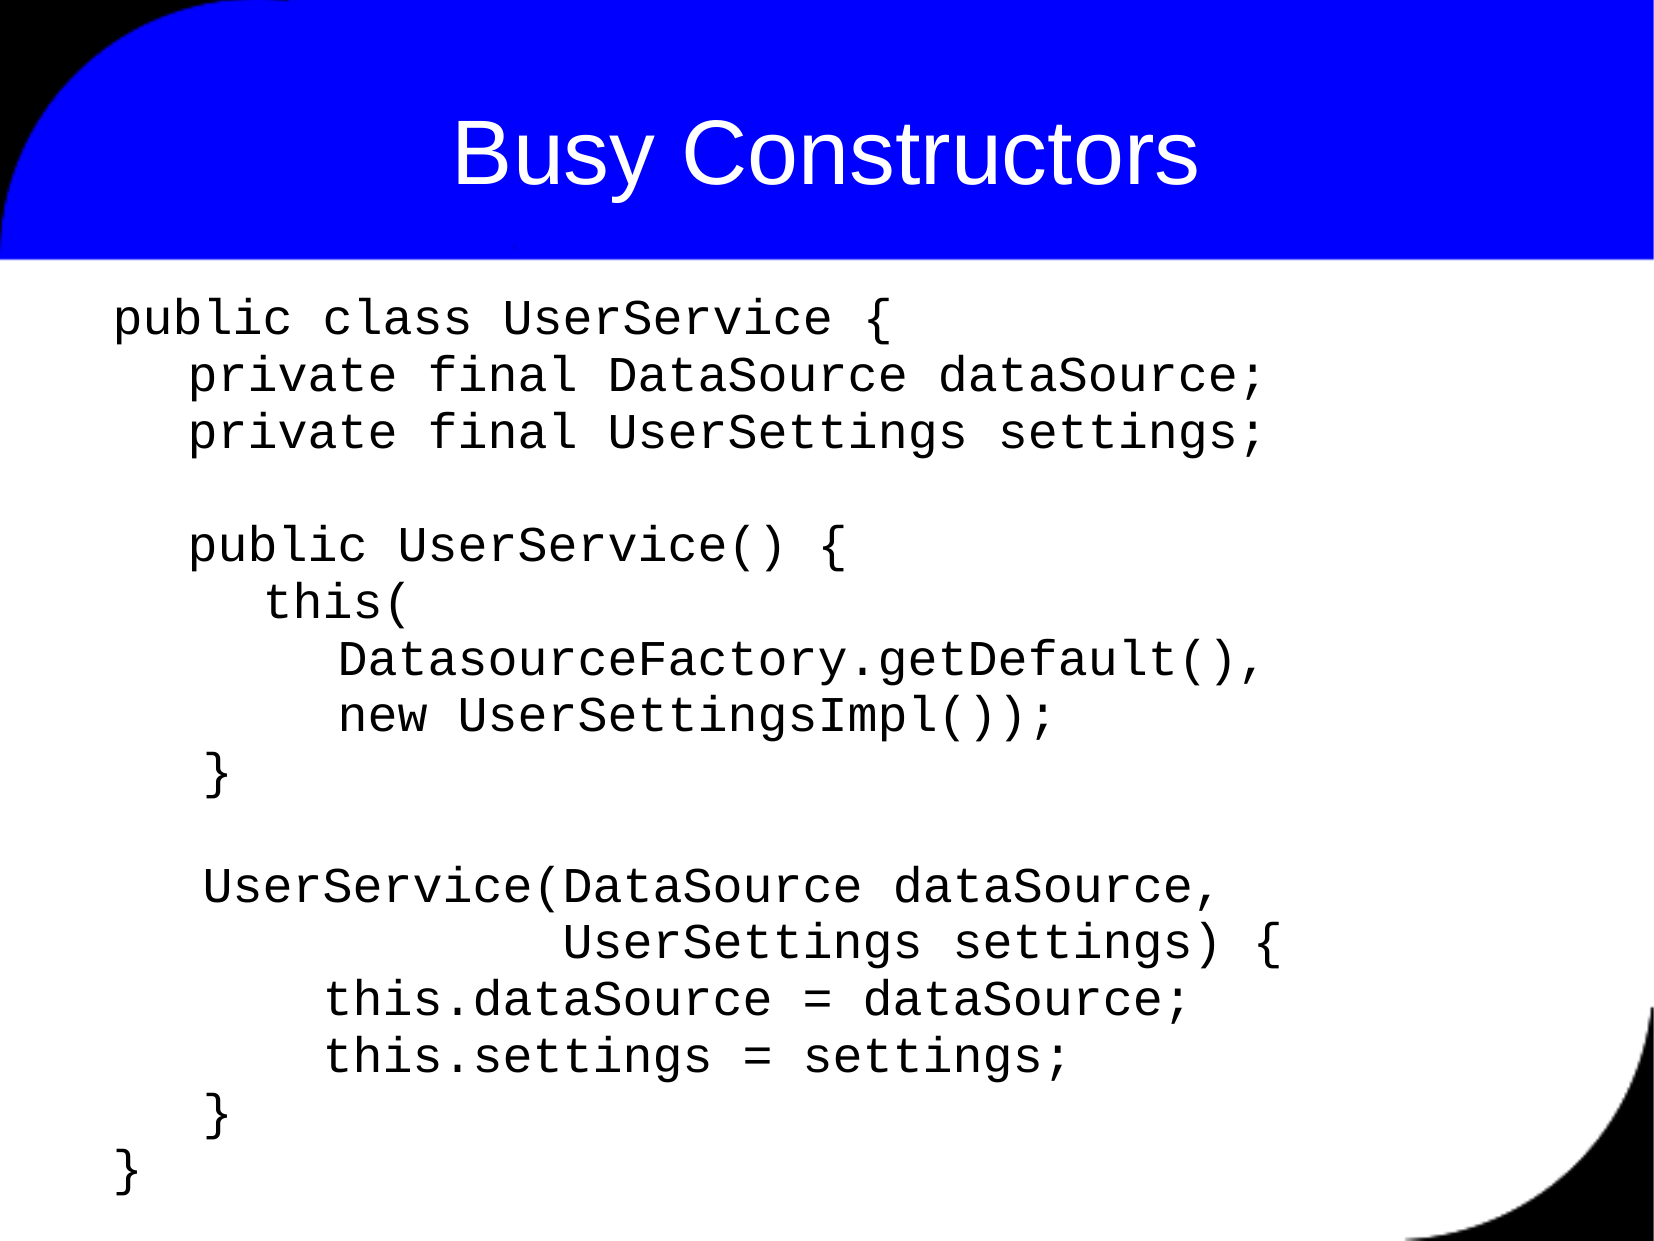

# Busy Constructors
public class UserService {
	private final DataSource dataSource;
	private final UserSettings settings;
	public UserService() {
		this(
			DatasourceFactory.getDefault(),
			new UserSettingsImpl());
 }
 UserService(DataSource dataSource,
						UserSettings settings) {
 this.dataSource = dataSource;
 this.settings = settings;
 }
}